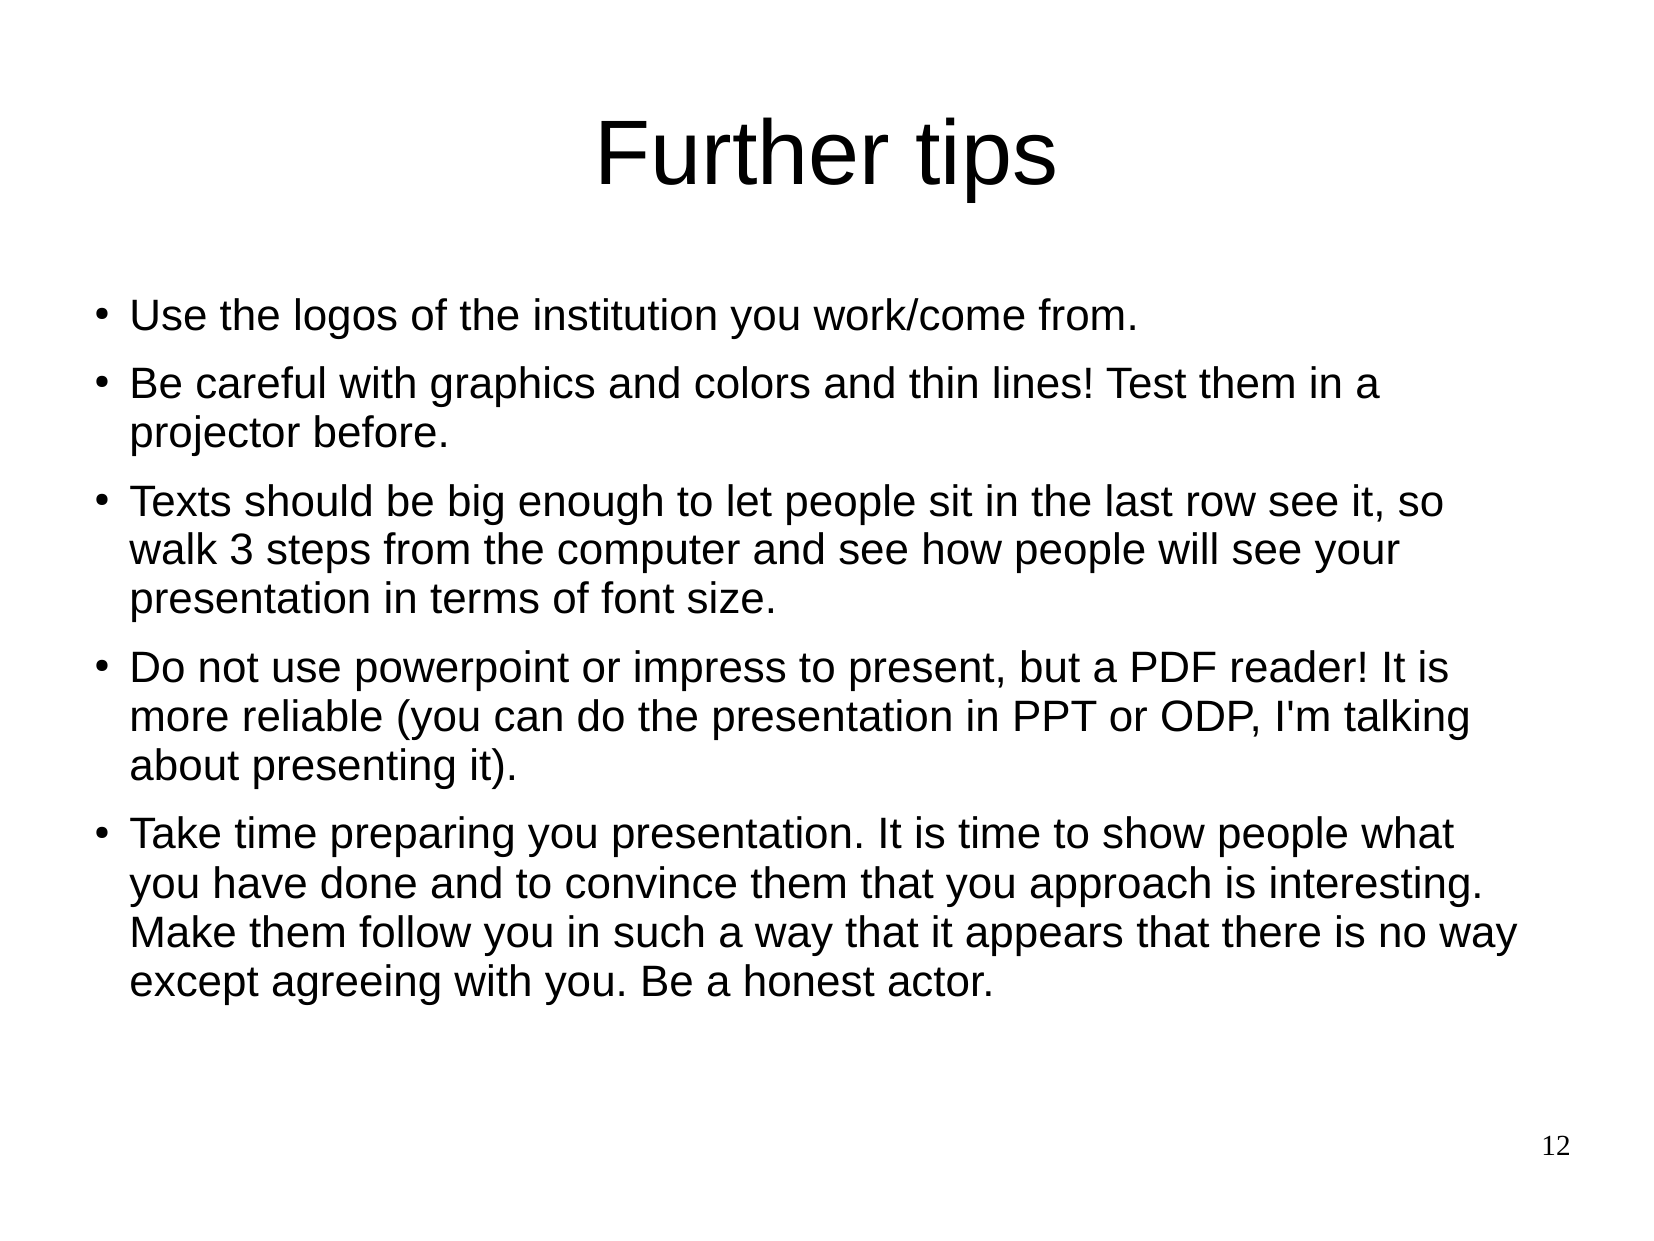

# Further tips
Use the logos of the institution you work/come from.
Be careful with graphics and colors and thin lines! Test them in a projector before.
Texts should be big enough to let people sit in the last row see it, so walk 3 steps from the computer and see how people will see your presentation in terms of font size.
Do not use powerpoint or impress to present, but a PDF reader! It is more reliable (you can do the presentation in PPT or ODP, I'm talking about presenting it).
Take time preparing you presentation. It is time to show people what you have done and to convince them that you approach is interesting. Make them follow you in such a way that it appears that there is no way except agreeing with you. Be a honest actor.
12